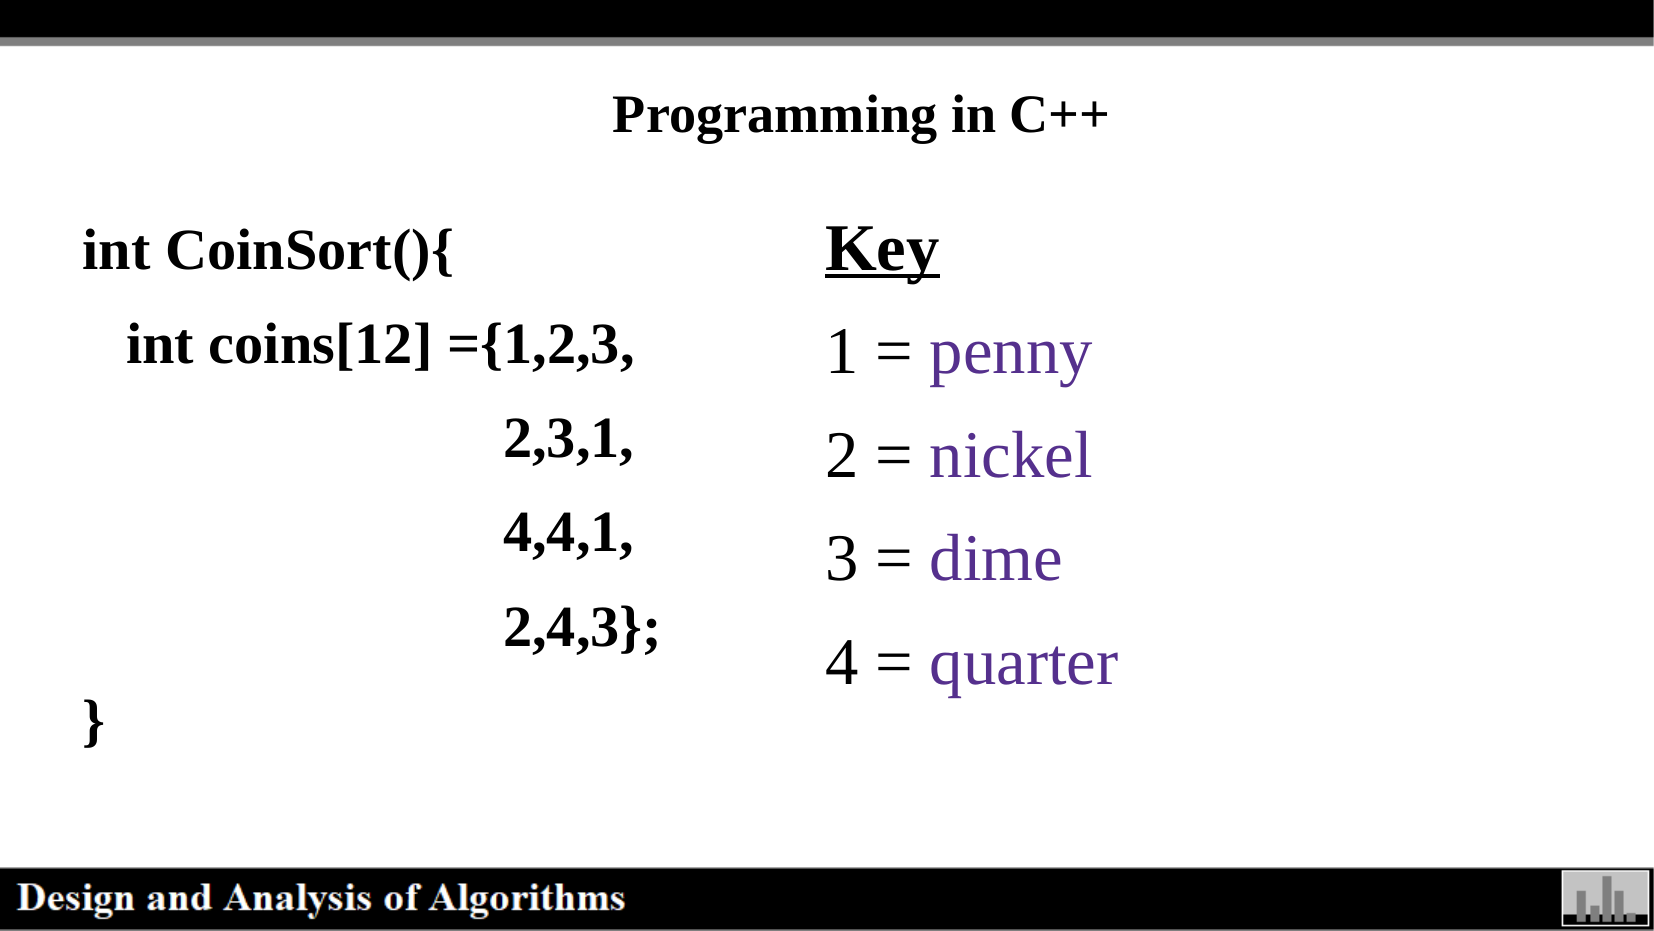

# Programming in C++
Key
1 = penny
2 = nickel
3 = dime
4 = quarter
int CoinSort(){
 int coins[12] ={1,2,3,
 2,3,1,
 4,4,1,
 2,4,3};
}